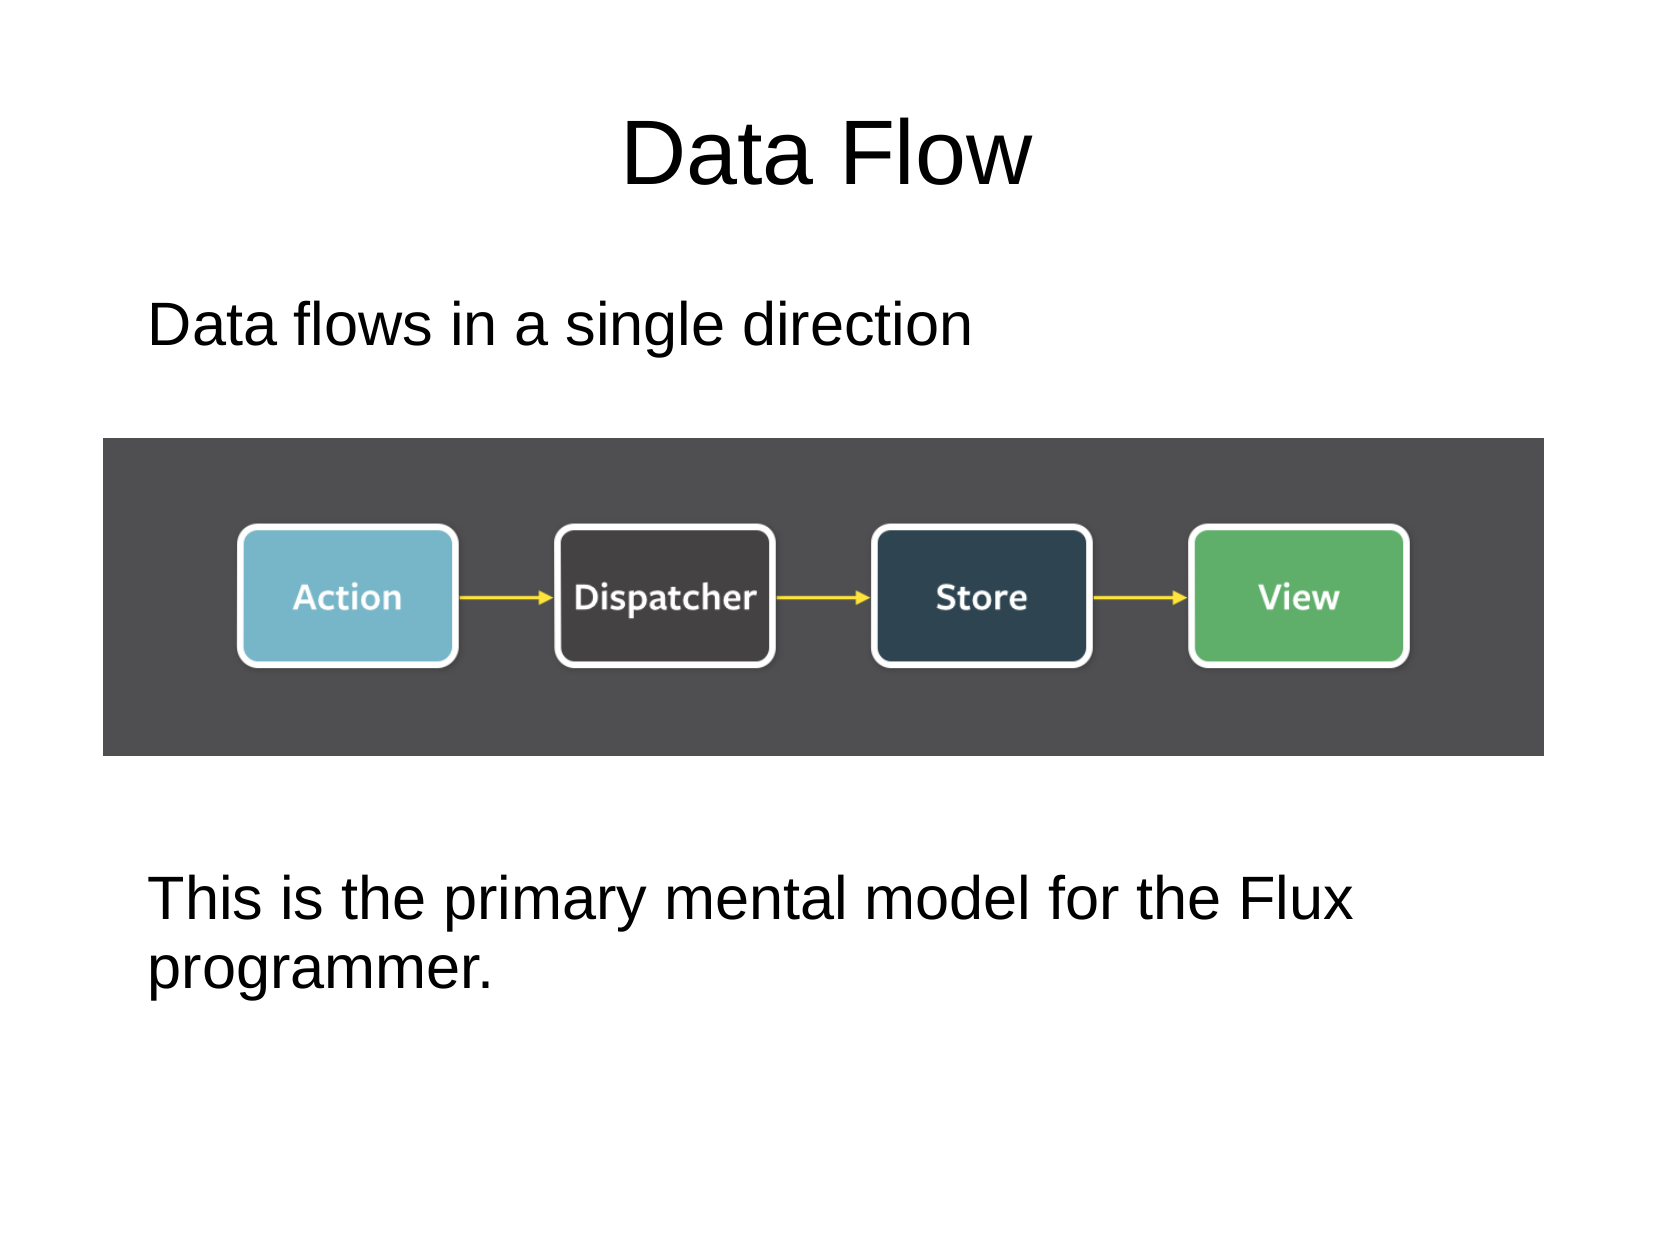

# Data Flow
Data flows in a single direction
This is the primary mental model for the Flux programmer.